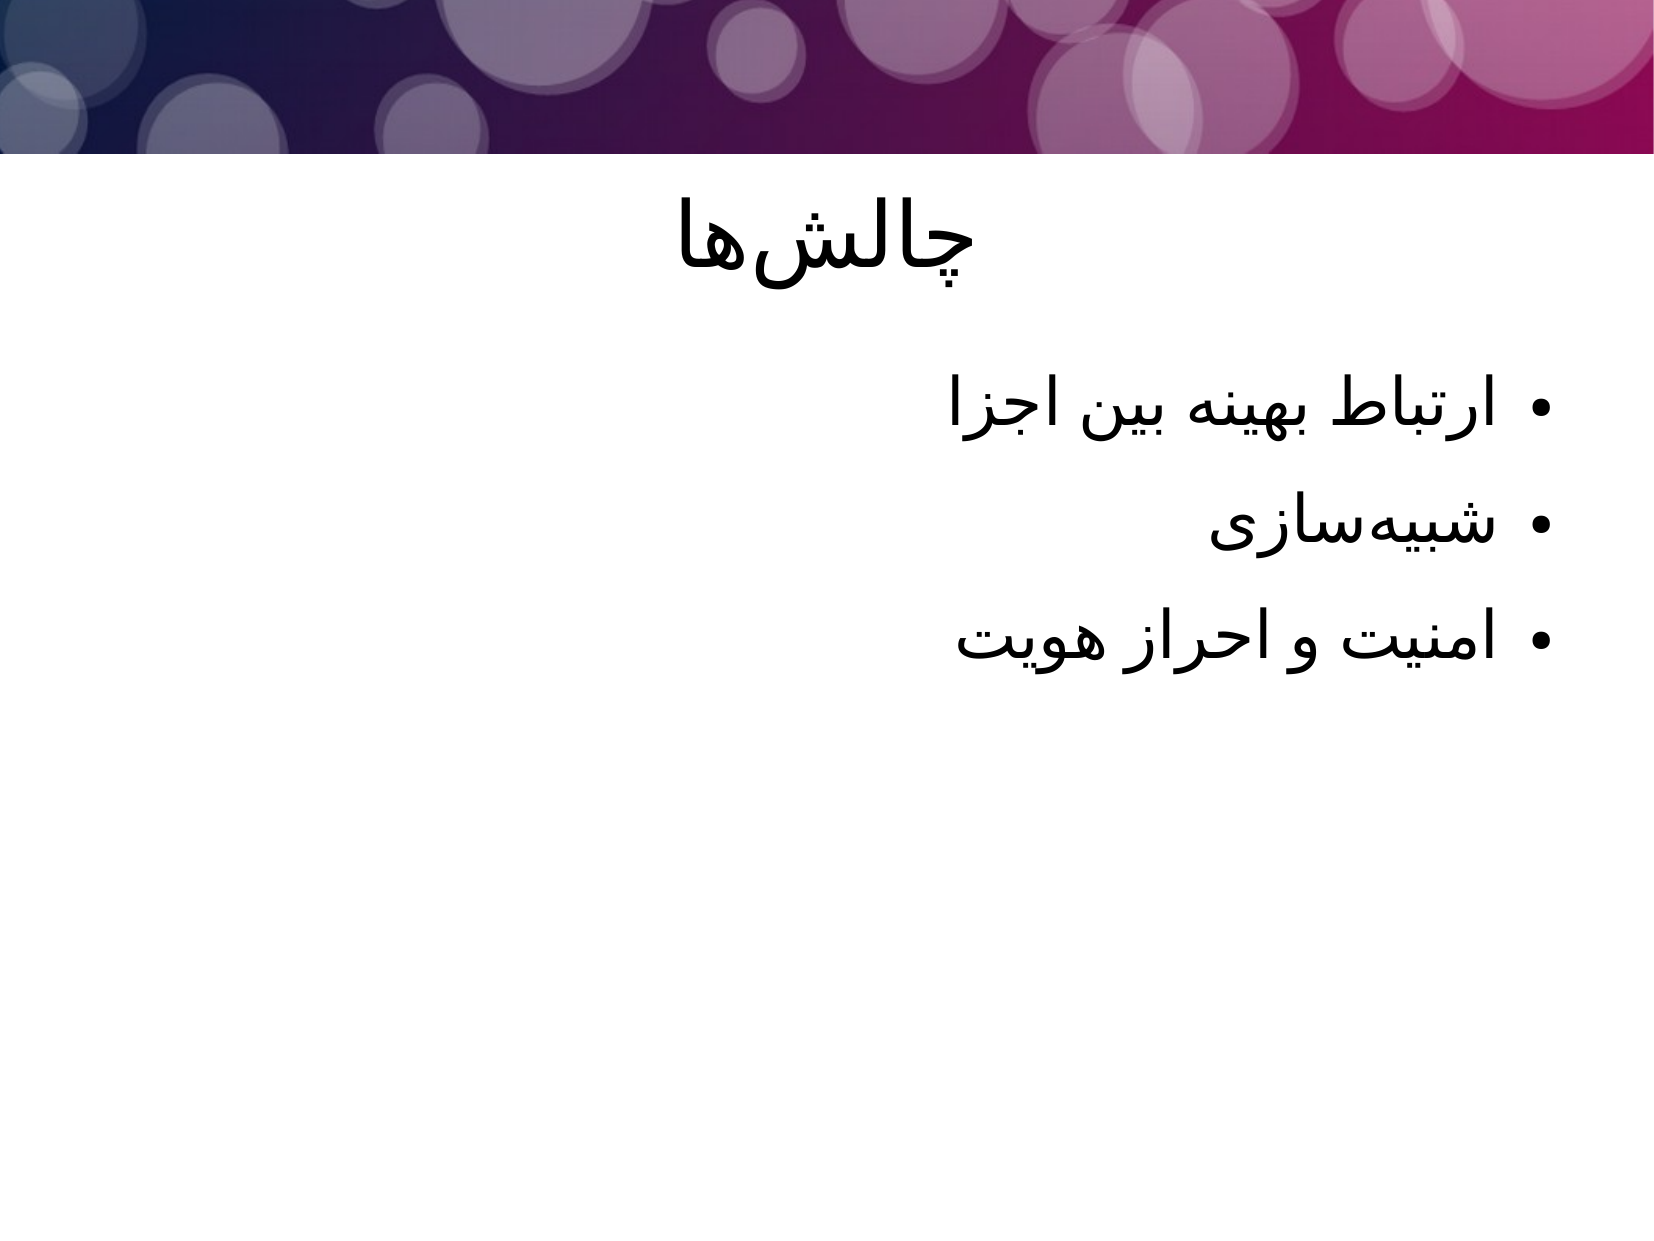

# چالش‌ها
ارتباط بهینه بین اجزا
شبیه‌سازی
امنیت و احراز هویت